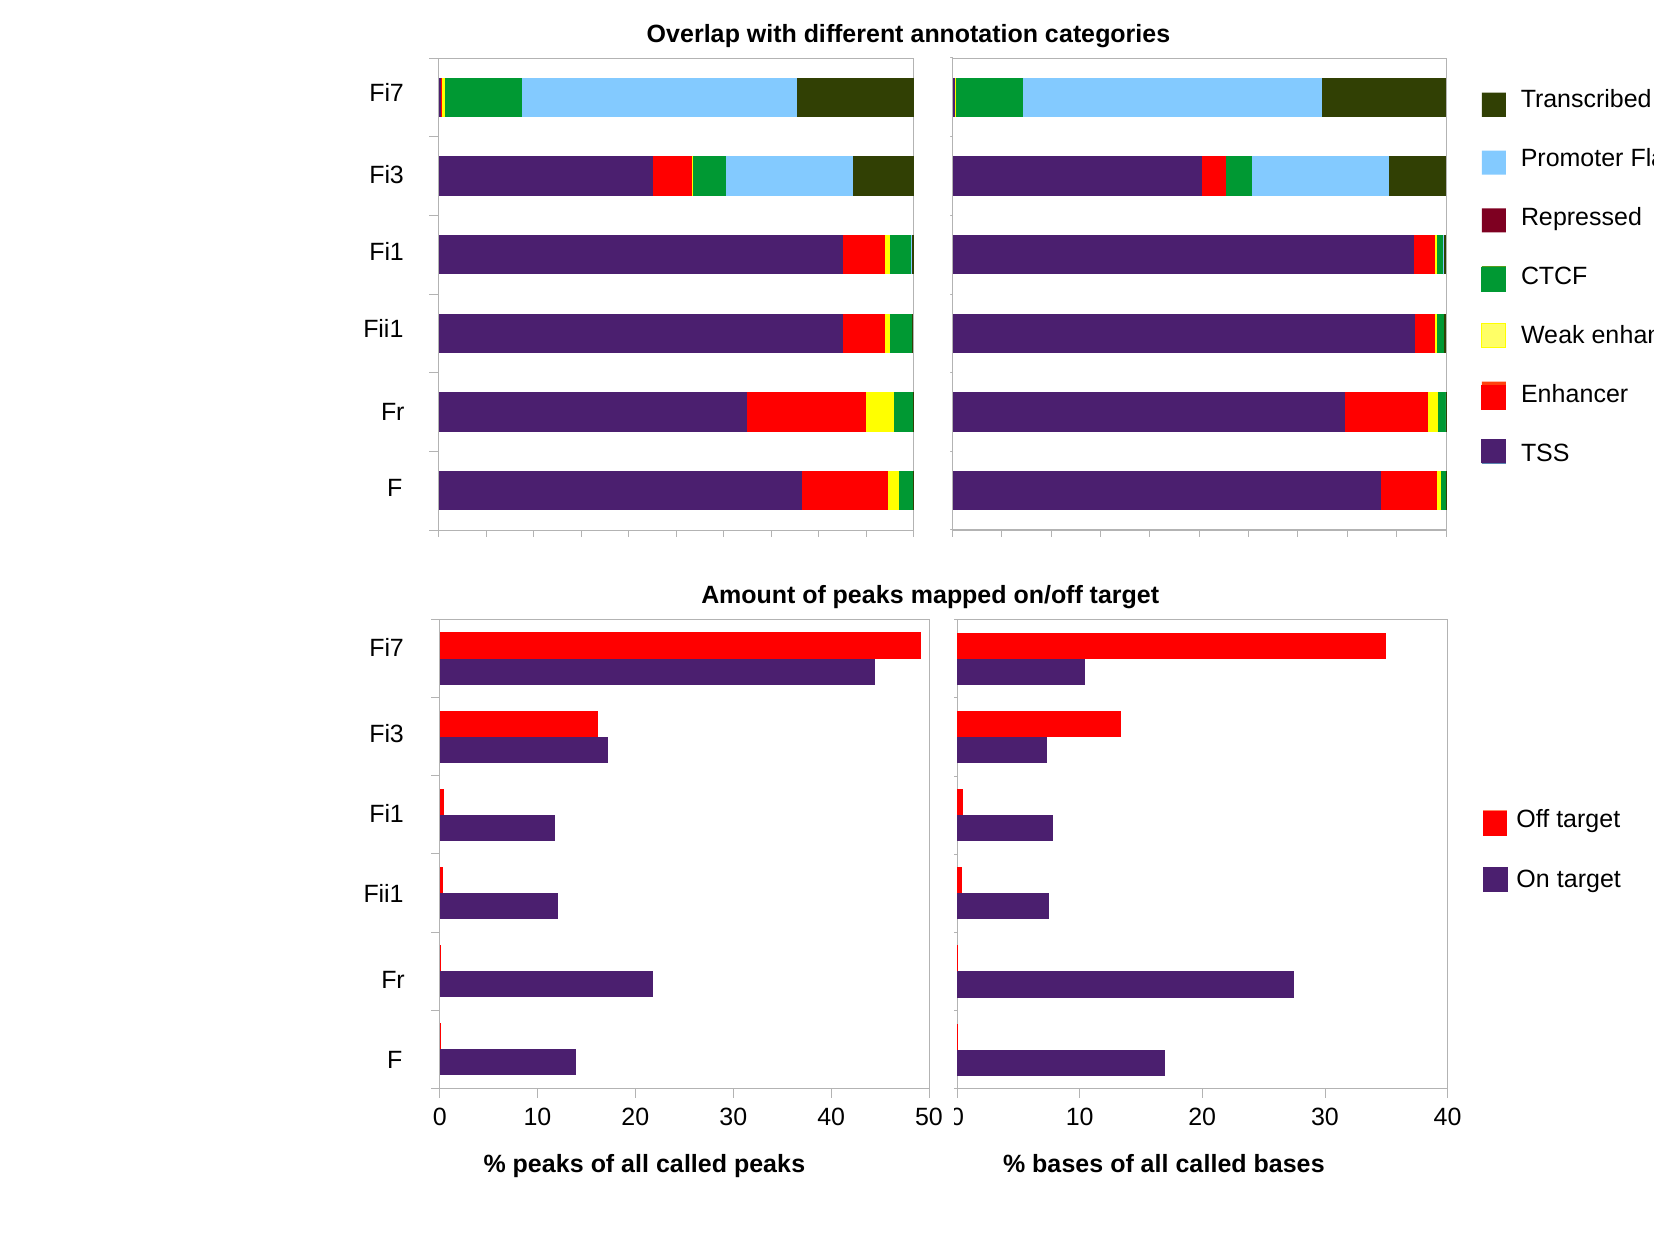

Overlap with different annotation categories
### Chart
| Category | Overlap with TSS, bases, % | Overlap with enhancers, bases, % | Overlap with weak enhancers, bases, % | Overlap with CTCF, bases, % | Overlap with promoter flanks, bases, % | Overlap with repressed, bases, % | Overlap with transcribed, bases, % |
|---|---|---|---|---|---|---|---|
| fresh | 62.5915974510662 | 8.18553832693886 | 0.596174055121366 | 0.698398541931827 | 0.0129679870927893 | 0.00530026720413732 | 0.00505292140127758 |
| frozen | 60.9249196211688 | 12.9170401848958 | 1.66192853938999 | 1.16850888976568 | 0.0106437576334904 | 0.00379406671624417 | 0.0127444992716792 |
| fixed day1 inact only | 78.6137762207056 | 3.43356767827571 | 0.268921014829126 | 1.20222013474181 | 0.00325406483665379 | 0.0456353189140362 | 0.333365220555026 |
| fixed day1 inact decrosslink | 78.4197048911789 | 3.55387798328425 | 0.303800711834546 | 1.10307591095044 | 0.00380680852535735 | 0.101218594191989 | 0.404516884596793 |
| fixed day3 inact decrosslink | 17.2407611077816 | 1.67607331256627 | 0.0297090488933379 | 1.79988540795427 | 0.0 | 9.4530388478743 | 3.93242435351719 |
| fixed day7 inact decrosslink | 0.186097186185354 | 0.0365266896742827 | 0.0659684610927778 | 5.58354535607225 | 0.0 | 24.7255774995592 | 10.2717144872409 |
### Chart
| Category | Overlap with TSS, peaks, % | Overlap with enhancers, peaks, % | Overlap with weak enhancers, peaks, % | Overlap with CTCF, peaks, % | Overlap with promoter flanks, peaks, % | Overlap with repressed, peaks, % | Overlap with transcribed, peaks, % |
|---|---|---|---|---|---|---|---|
| fresh | 50.8177455685046 | 11.95769268436 | 1.58652433649985 | 1.92929194006464 | 0.0489668005092547 | 0.0195867202037019 | 0.0195867202037019 |
| frozen | 48.61785031613 | 18.8207616526981 | 4.48463461255698 | 2.96279958829584 | 0.036759300102926 | 0.00735186002058521 | 0.0441111601235112 |
| fixed day1 inact only | 76.045276045276 | 7.81550781550782 | 0.87010087010087 | 4.14260414260414 | 0.0077000077000077 | 0.1001001001001 | 0.254100254100254 |
| fixed day1 inact decrosslink | 75.7587458491003 | 7.79210749864854 | 1.02710634025794 | 3.86902463510696 | 0.0154452081241795 | 0.115839060931346 | 0.308904162483589 |
| fixed day3 inact decrosslink | 18.4532550171317 | 3.37738619676946 | 0.146842878120411 | 2.79001468428781 | 0.0 | 10.9642682329907 | 5.23739598629467 |
| fixed day7 inact decrosslink | 0.317460317460317 | 0.105820105820106 | 0.317460317460317 | 9.73544973544974 | 0.0 | 34.6031746031746 | 14.6031746031746 |
Fi7
Transcribed
Promoter Flanks
Fi3
Repressed
Fi1
CTCF
Fii1
Weak enhancer
Enhancer
Fr
TSS
F
Amount of peaks mapped on/off target
### Chart
| Category | On target, peaks, % | Off target, peaks, % |
|---|---|---|
| fresh | 13.9555381451376 | 0.0881402409166585 |
| frozen | 21.8276724011175 | 0.0882223202470225 |
| fixed day1 inact only | 12.0659120659121 | 0.361900361900362 |
| fixed day1 inact decrosslink | 11.792416402811 | 0.440188431539115 |
| fixed day3 inact decrosslink | 17.131669114048 | 16.2016642192854 |
| fixed day7 inact decrosslink | 44.4444444444444 | 49.2063492063492 |
### Chart
| Category | On target, bases, % | Off target, bases, % |
|---|---|---|
| fresh | 16.9723036304004 | 0.0233211756982042 |
| frozen | 27.5087534084533 | 0.0271823236214138 |
| fixed day1 inact only | 7.46942159193557 | 0.382254604305716 |
| fixed day1 inact decrosslink | 7.81607356299983 | 0.509542287314139 |
| fixed day3 inact decrosslink | 7.31428002754307 | 13.3854632013915 |
| fixed day7 inact decrosslink | 10.4107363276822 | 34.9972919868 |Fi7
Fi3
Fi1
Off target
On target
Fii1
Fr
F
% peaks of all called peaks
% bases of all called bases
Figure 3, a.